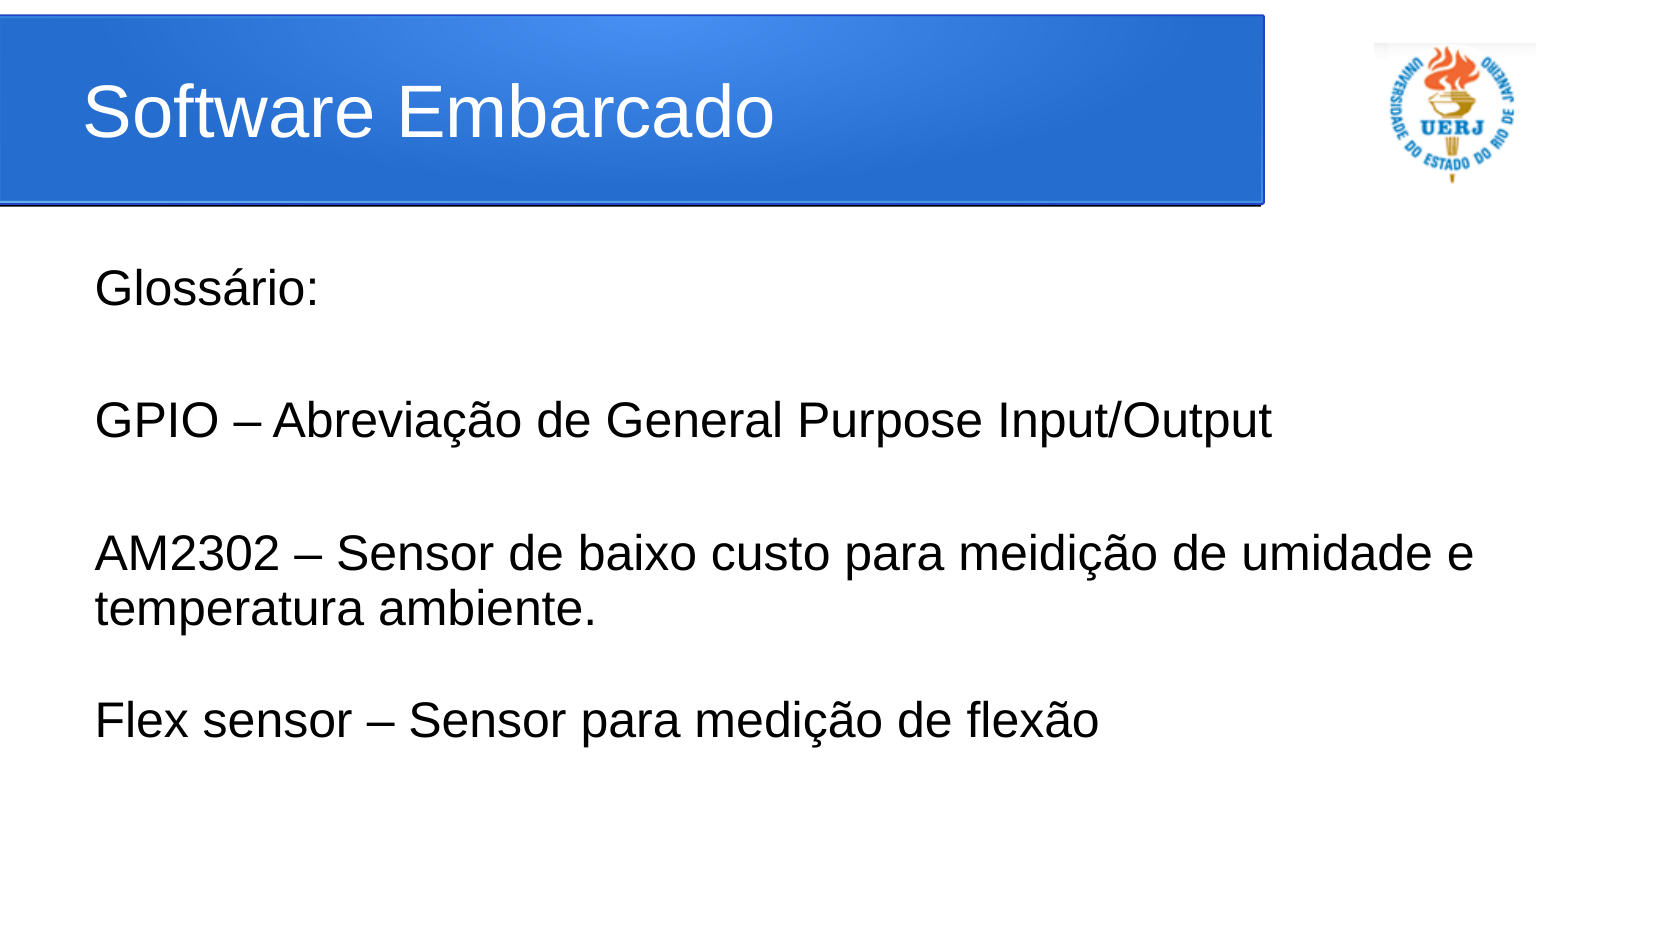

# Software Embarcado
Glossário:
GPIO – Abreviação de General Purpose Input/Output
AM2302 – Sensor de baixo custo para meidição de umidade e temperatura ambiente.
Flex sensor – Sensor para medição de flexão